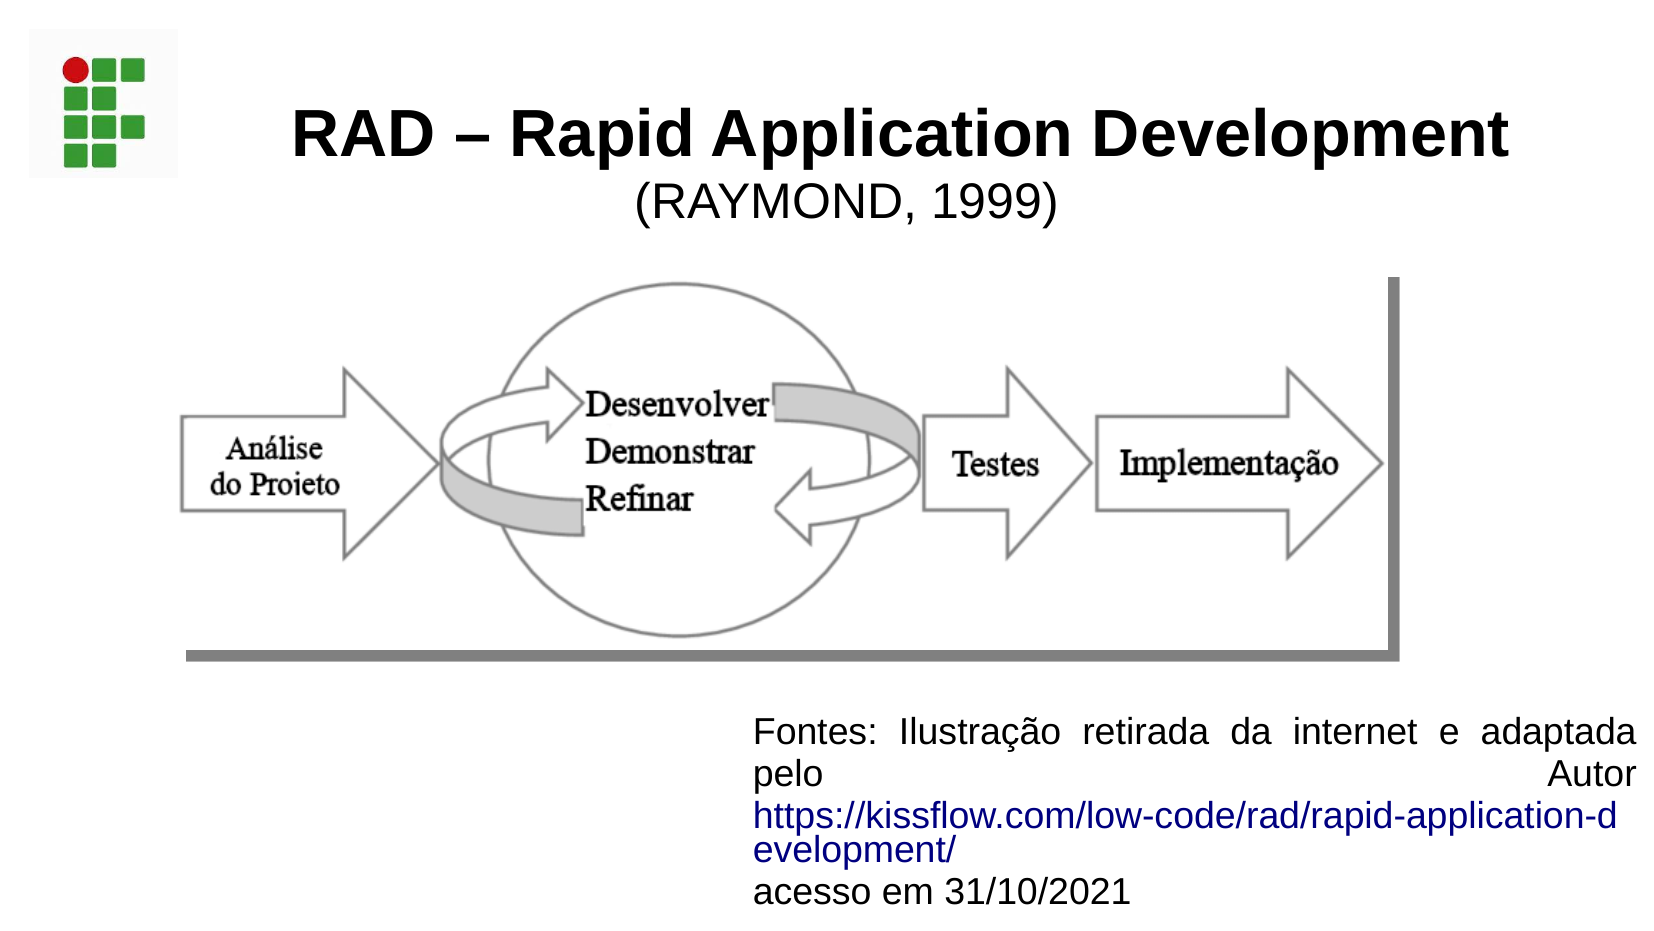

RAD – Rapid Application Development
(RAYMOND, 1999)
Fontes: Ilustração retirada da internet e adaptada pelo Autor https://kissflow.com/low-code/rad/rapid-application-development/
acesso em 31/10/2021